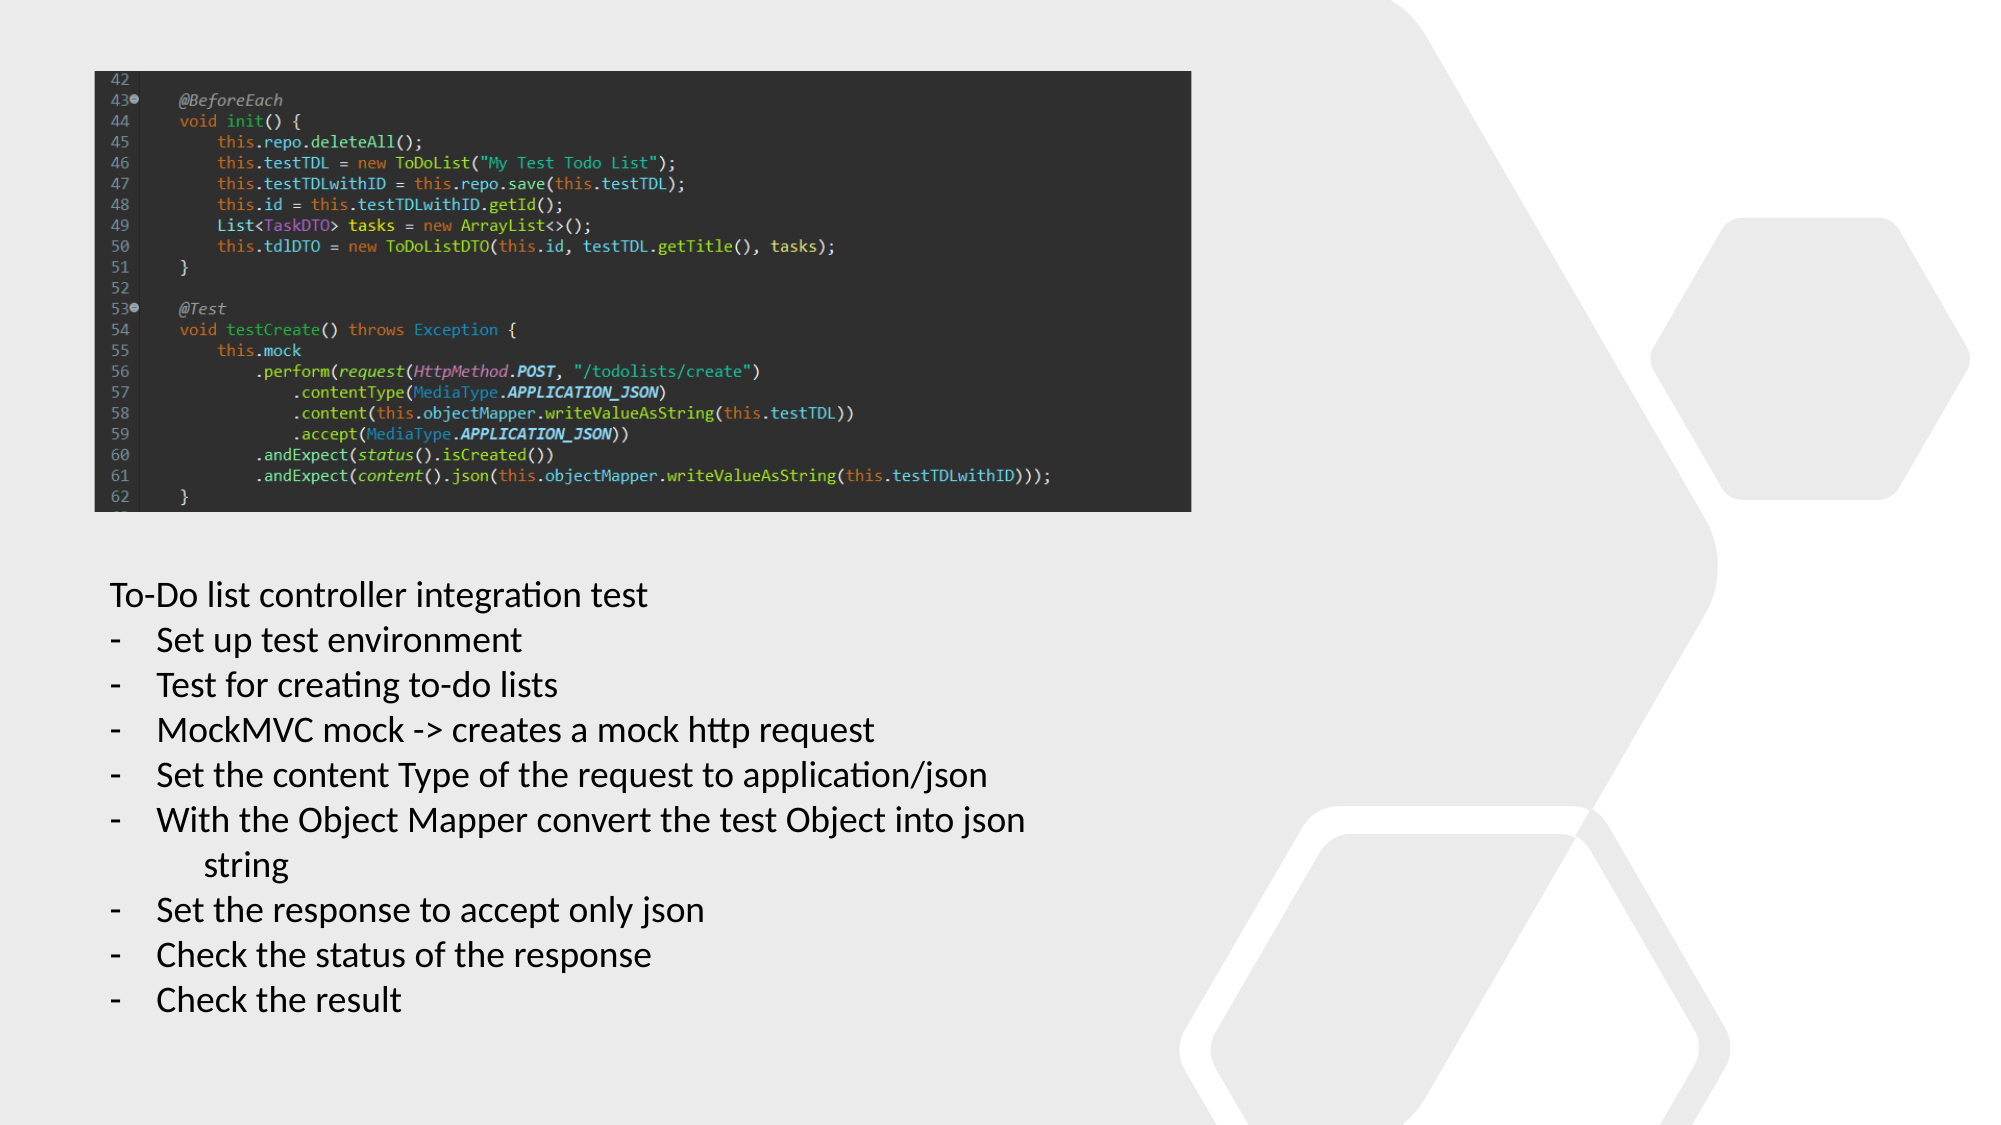

To-Do list controller integration test
Set up test environment
Test for creating to-do lists
MockMVC mock -> creates a mock http request
Set the content Type of the request to application/json
With the Object Mapper convert the test Object into json string
Set the response to accept only json
Check the status of the response
Check the result